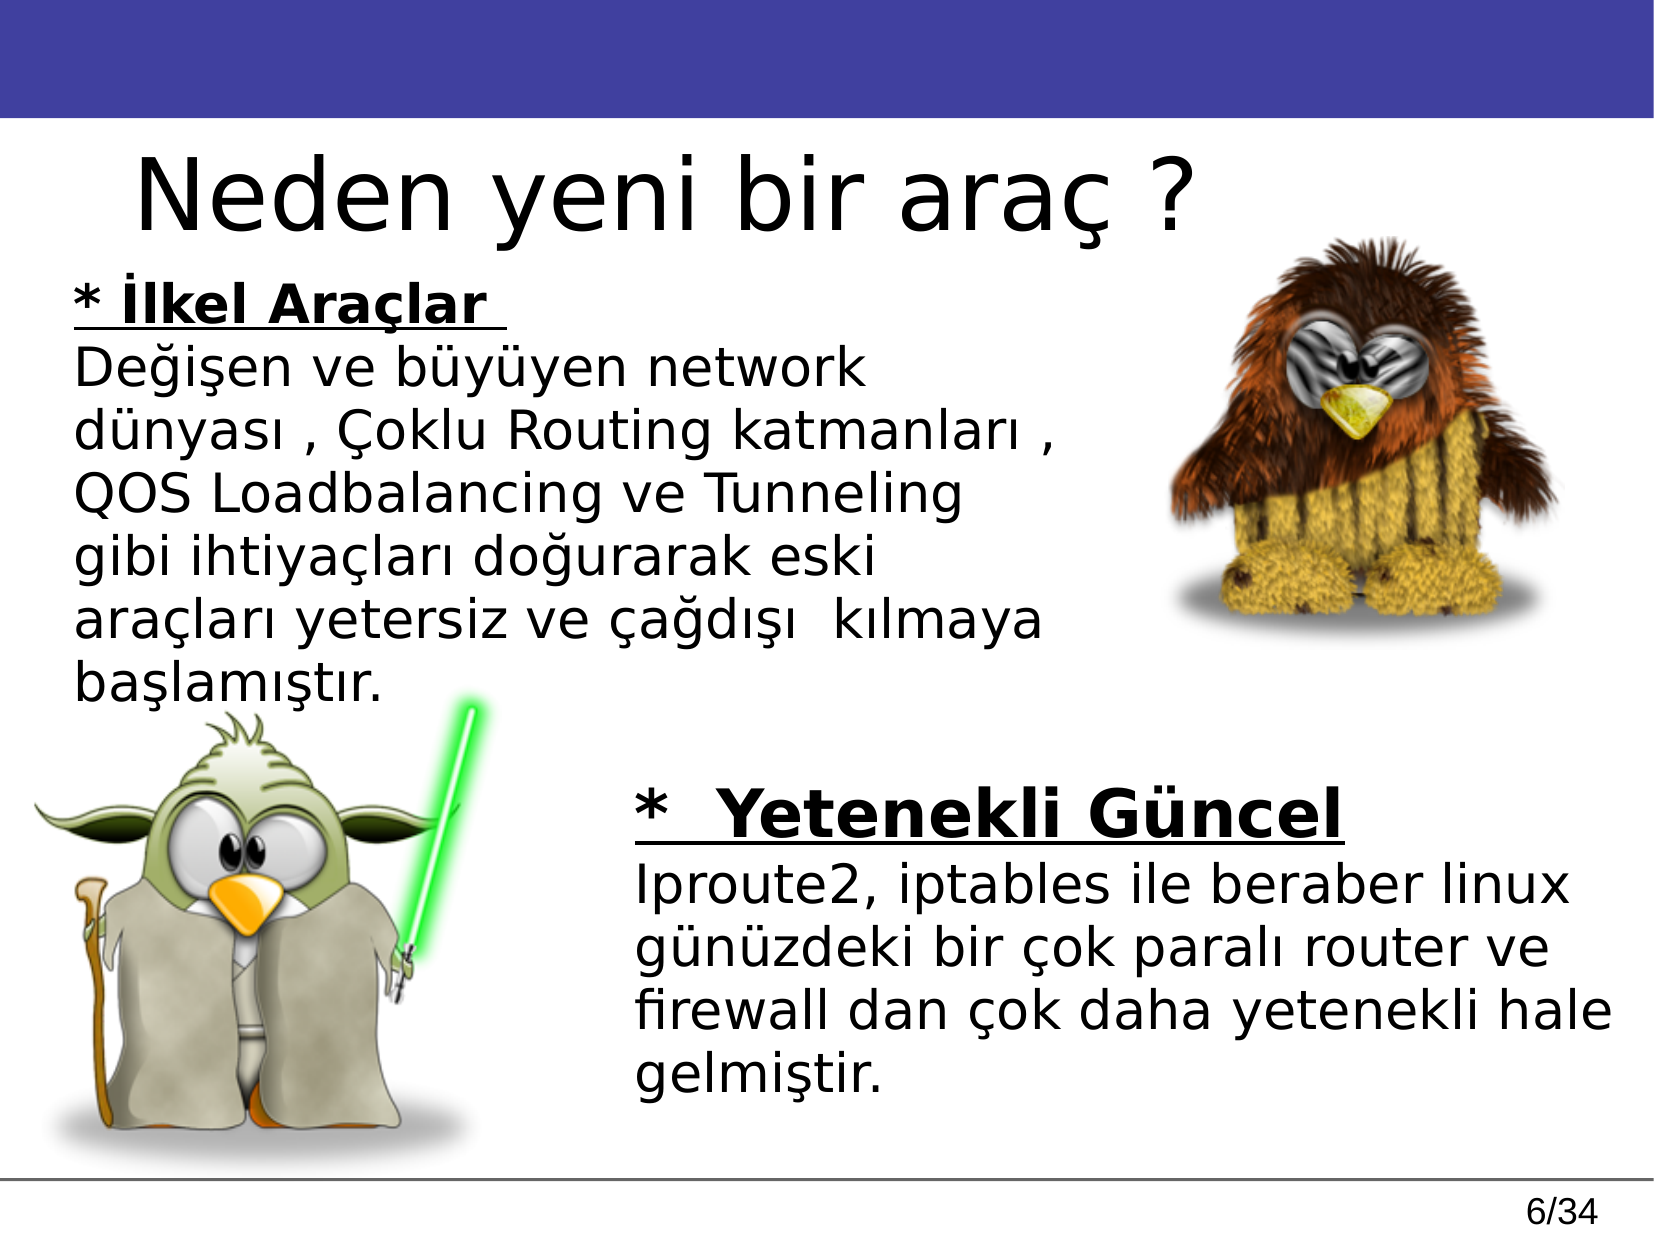

Neden yeni bir araç ?
* İlkel Araçlar
Değişen ve büyüyen network dünyası , Çoklu Routing katmanları , QOS Loadbalancing ve Tunneling gibi ihtiyaçları doğurarak eski araçları yetersiz ve çağdışı kılmaya başlamıştır.
* Yetenekli Güncel
Iproute2, iptables ile beraber linux günüzdeki bir çok paralı router ve firewall dan çok daha yetenekli hale gelmiştir.